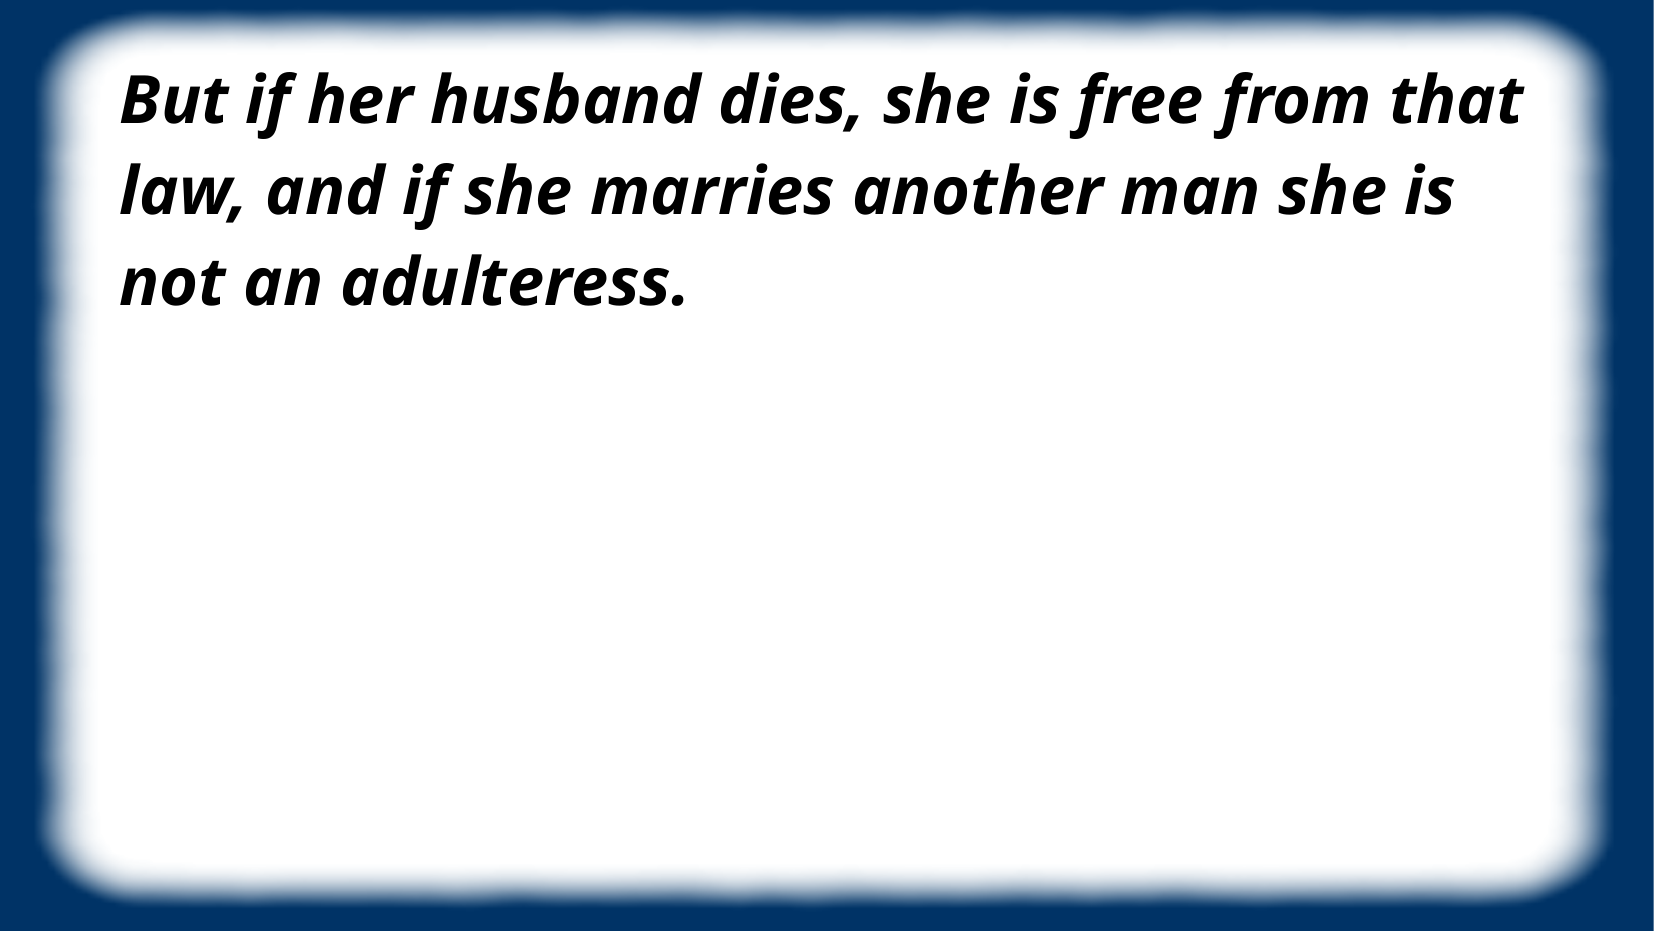

But if her husband dies, she is free from that law, and if she marries another man she is not an adulteress.